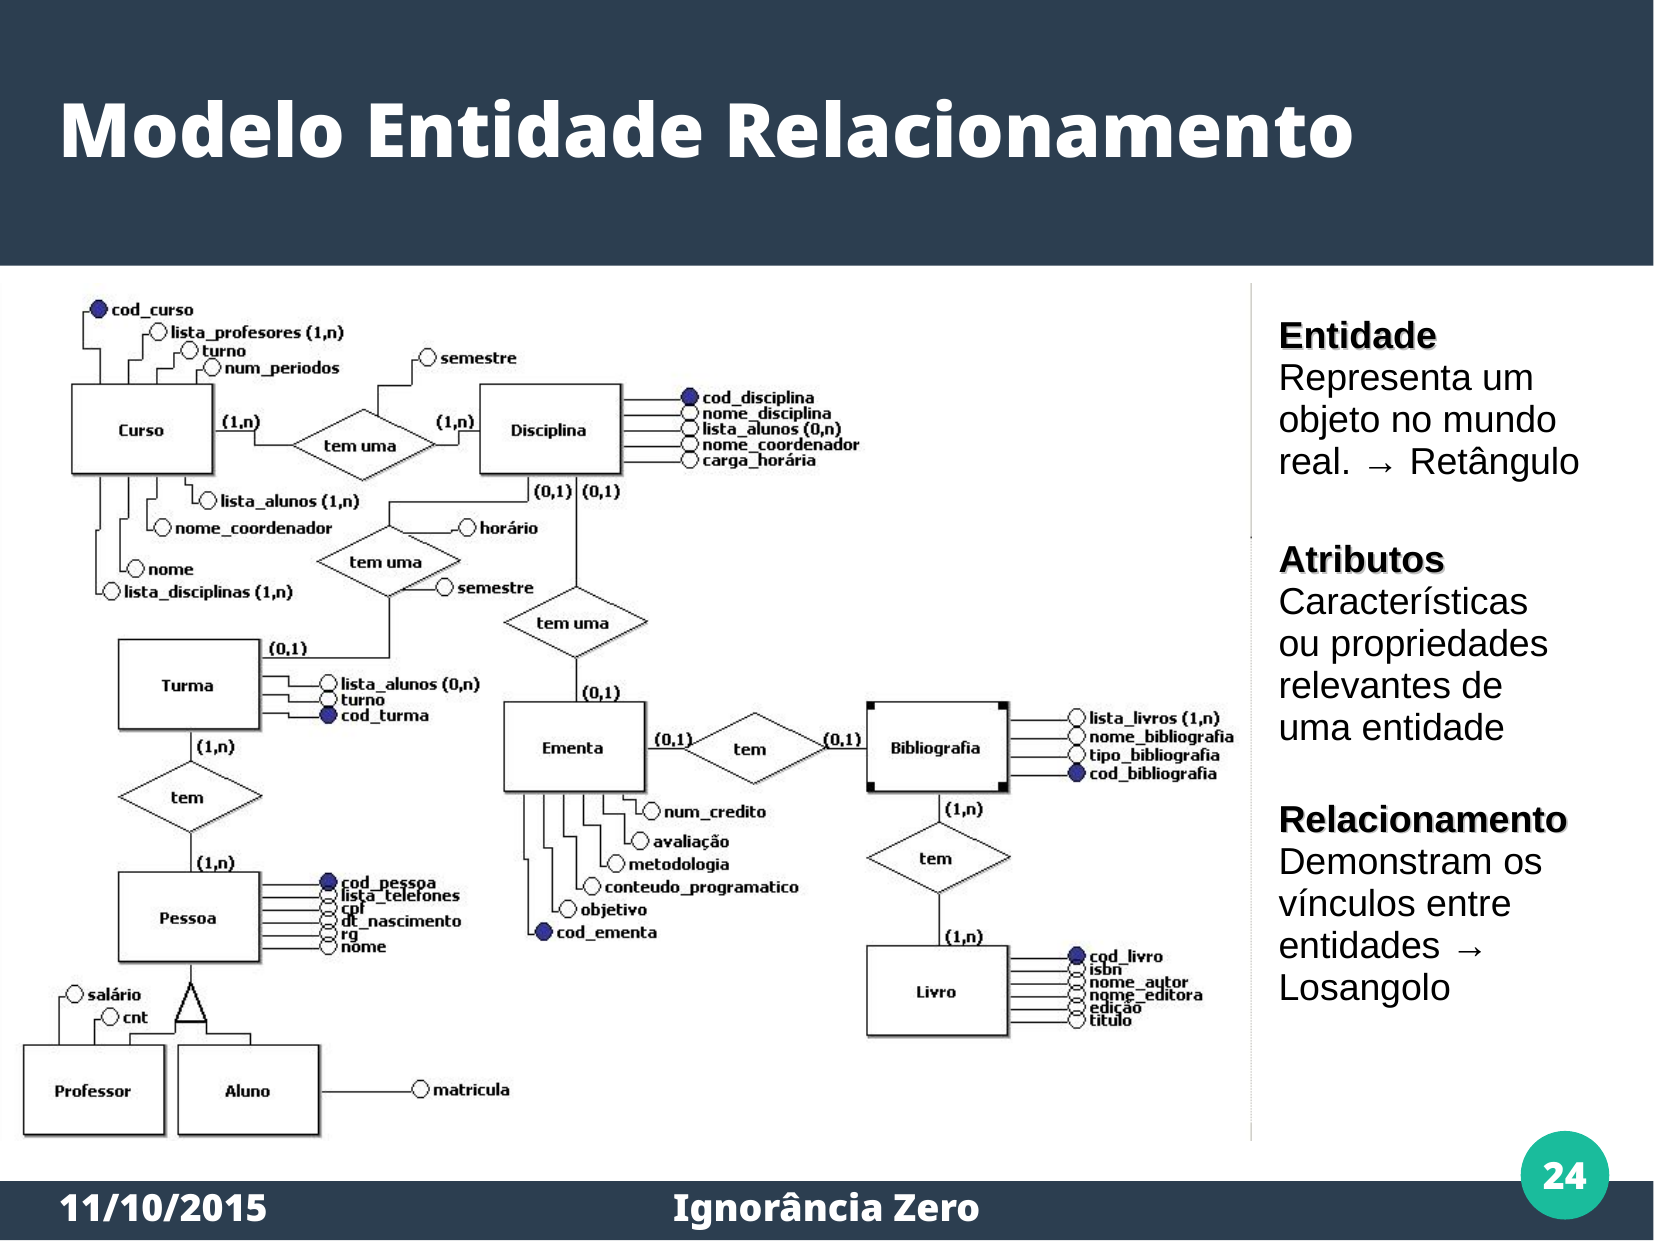

# Modelo Entidade Relacionamento
Entidade Representa um objeto no mundo real. → Retângulo
Atributos
Características ou propriedades relevantes de uma entidade
Relacionamento
Demonstram os vínculos entre entidades → Losangolo
24
11/10/2015
Ignorância Zero